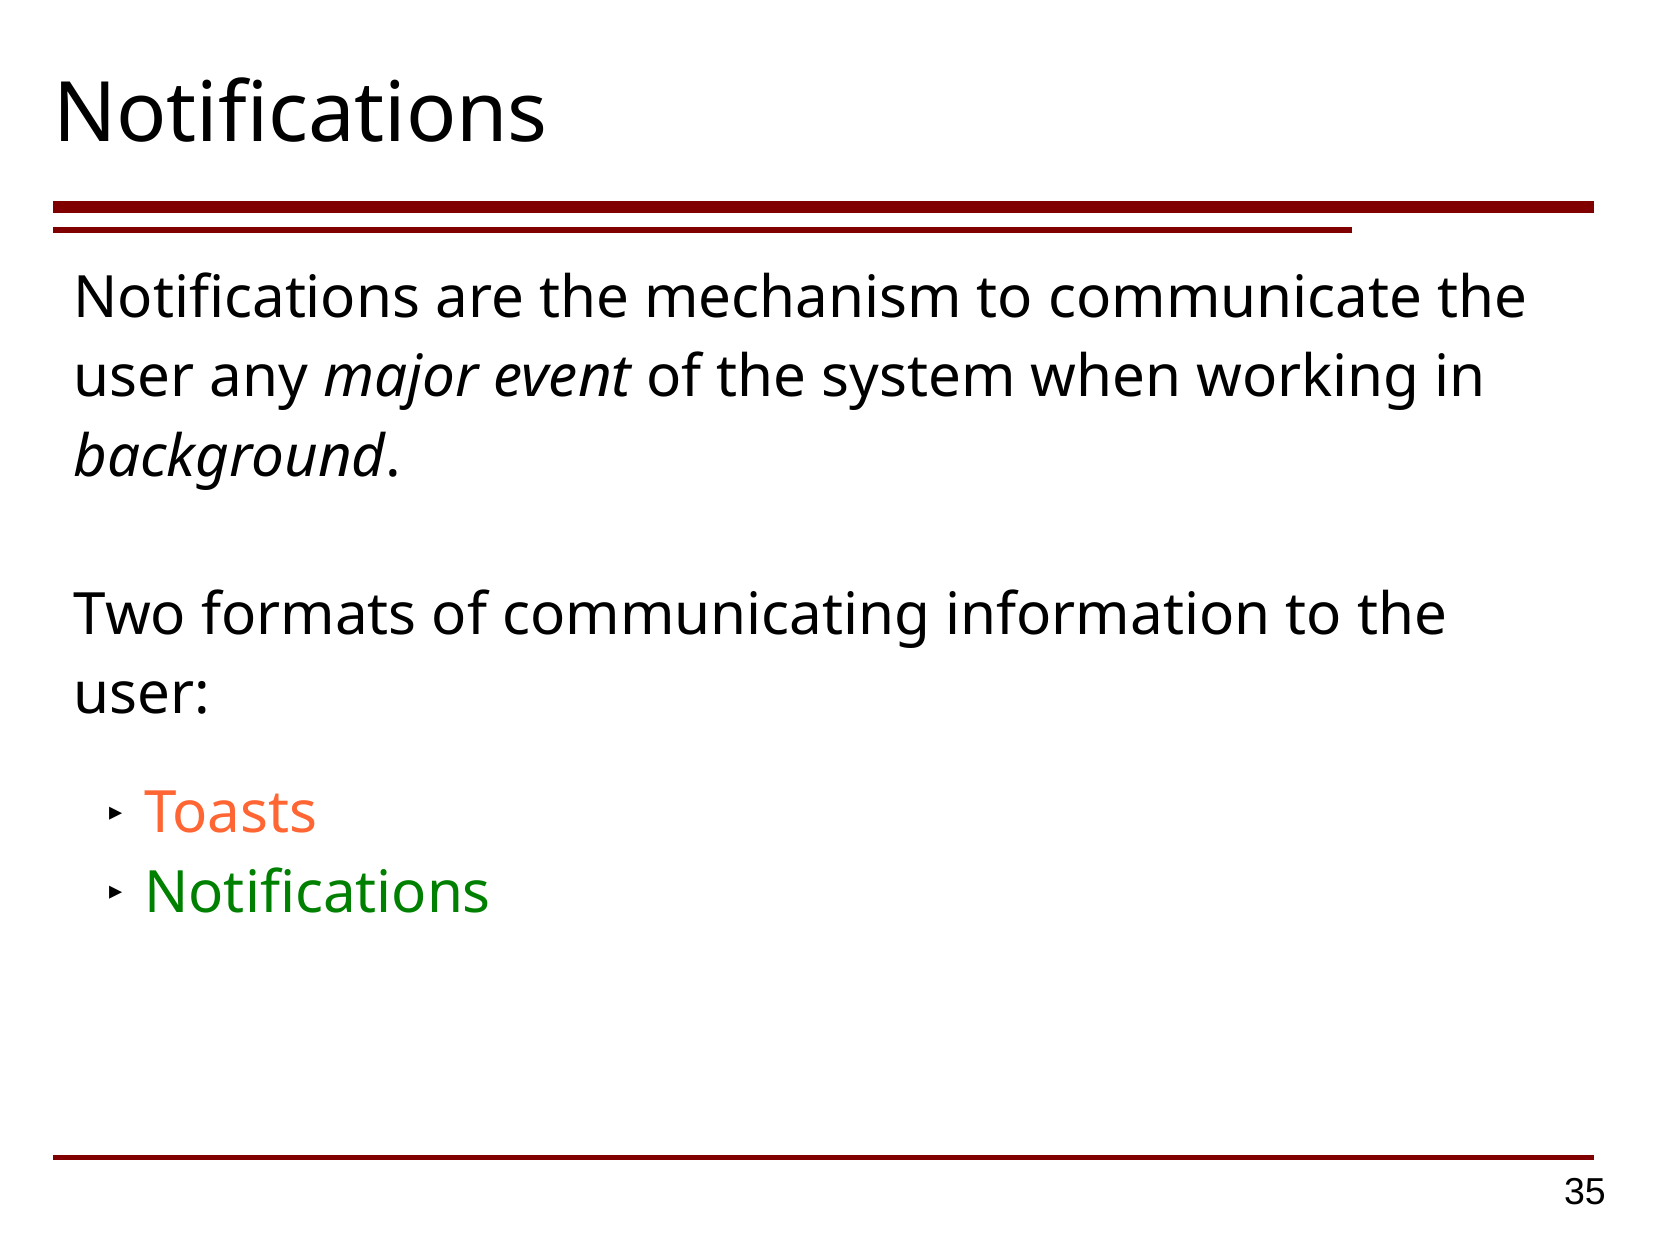

# Notifications
Notifications are the mechanism to communicate the user any major event of the system when working in background.
Two formats of communicating information to the user:
Toasts
Notifications